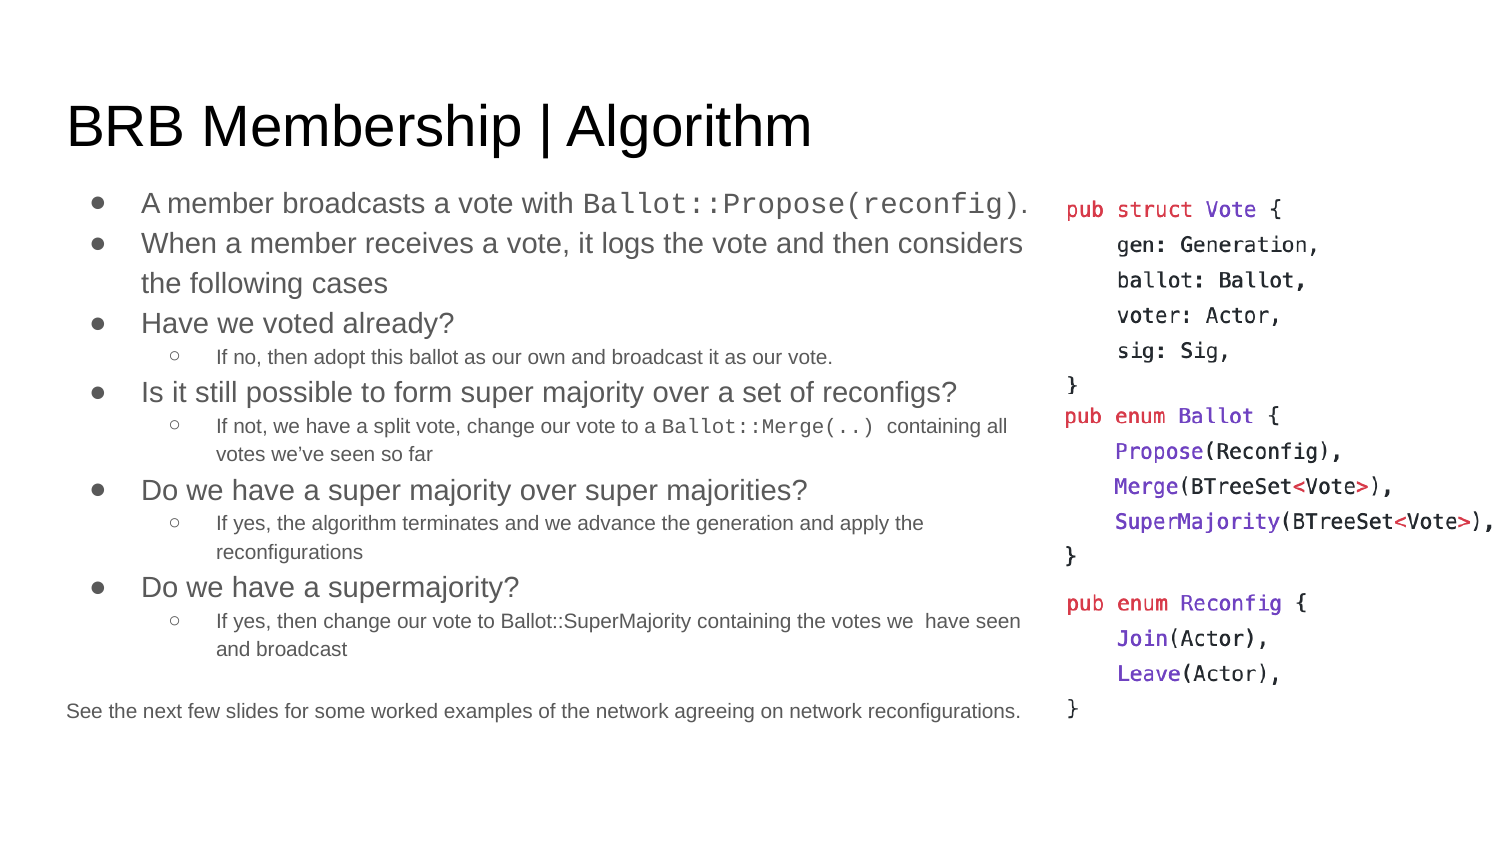

# BRB Membership | Algorithm
A member broadcasts a vote with Ballot::Propose(reconfig).
When a member receives a vote, it logs the vote and then considers the following cases
Have we voted already?
If no, then adopt this ballot as our own and broadcast it as our vote.
Is it still possible to form super majority over a set of reconfigs?
If not, we have a split vote, change our vote to a Ballot::Merge(..) containing all votes we’ve seen so far
Do we have a super majority over super majorities?
If yes, the algorithm terminates and we advance the generation and apply the reconfigurations
Do we have a supermajority?
If yes, then change our vote to Ballot::SuperMajority containing the votes we have seen and broadcast
See the next few slides for some worked examples of the network agreeing on network reconfigurations.